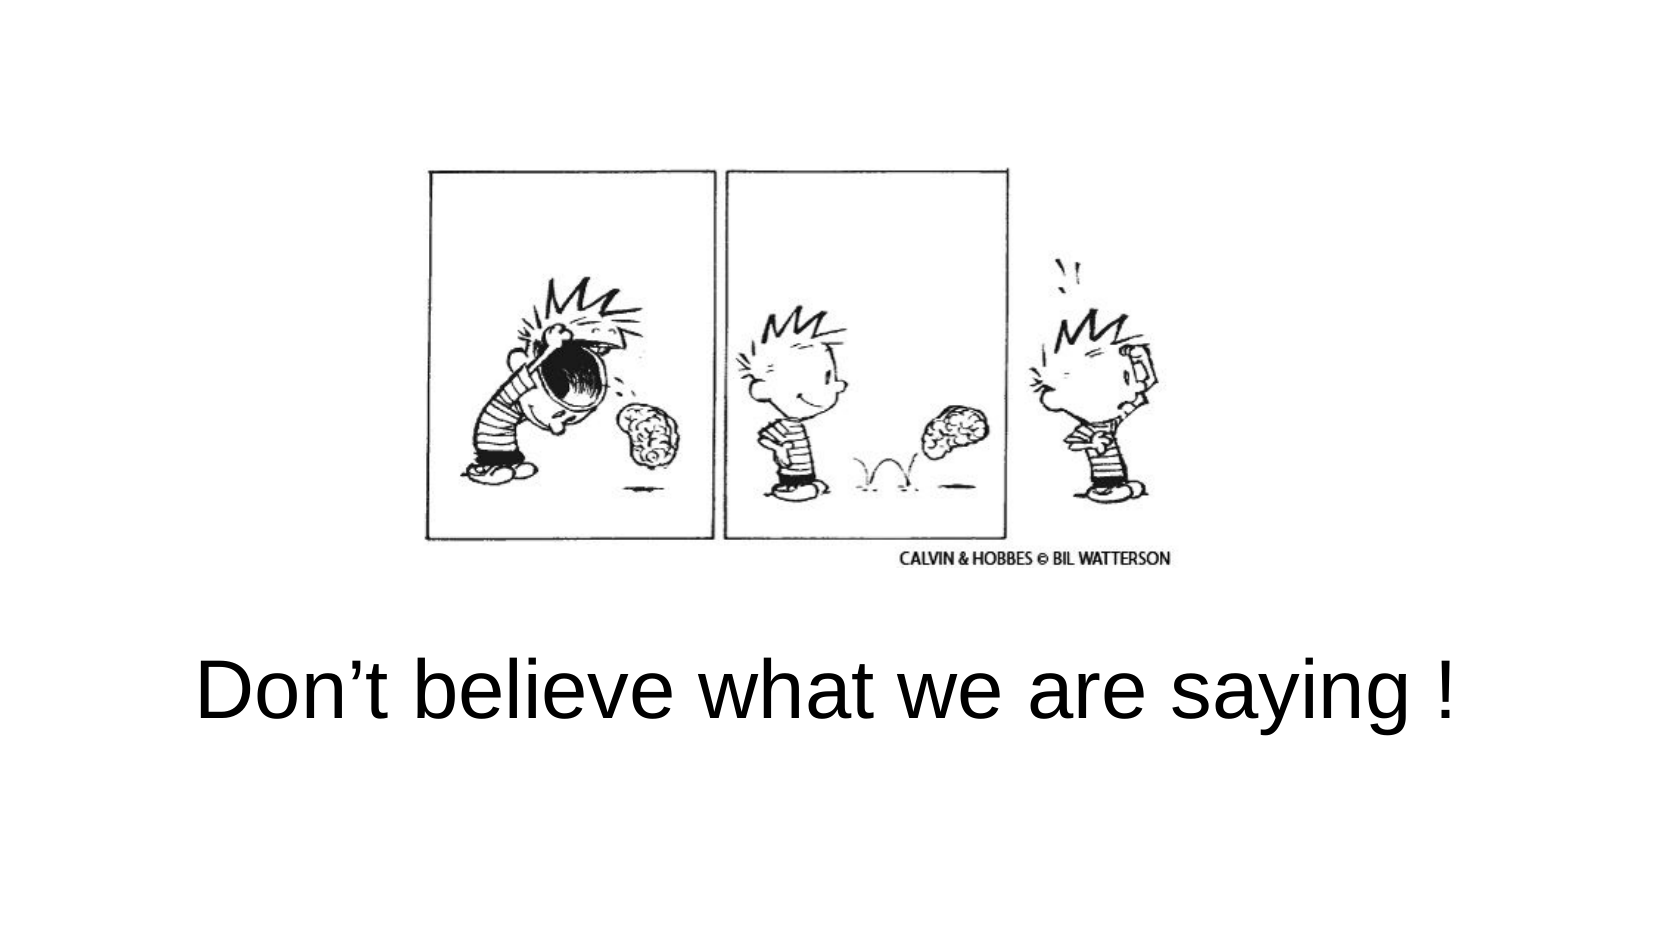

# Don’t believe what we are saying !